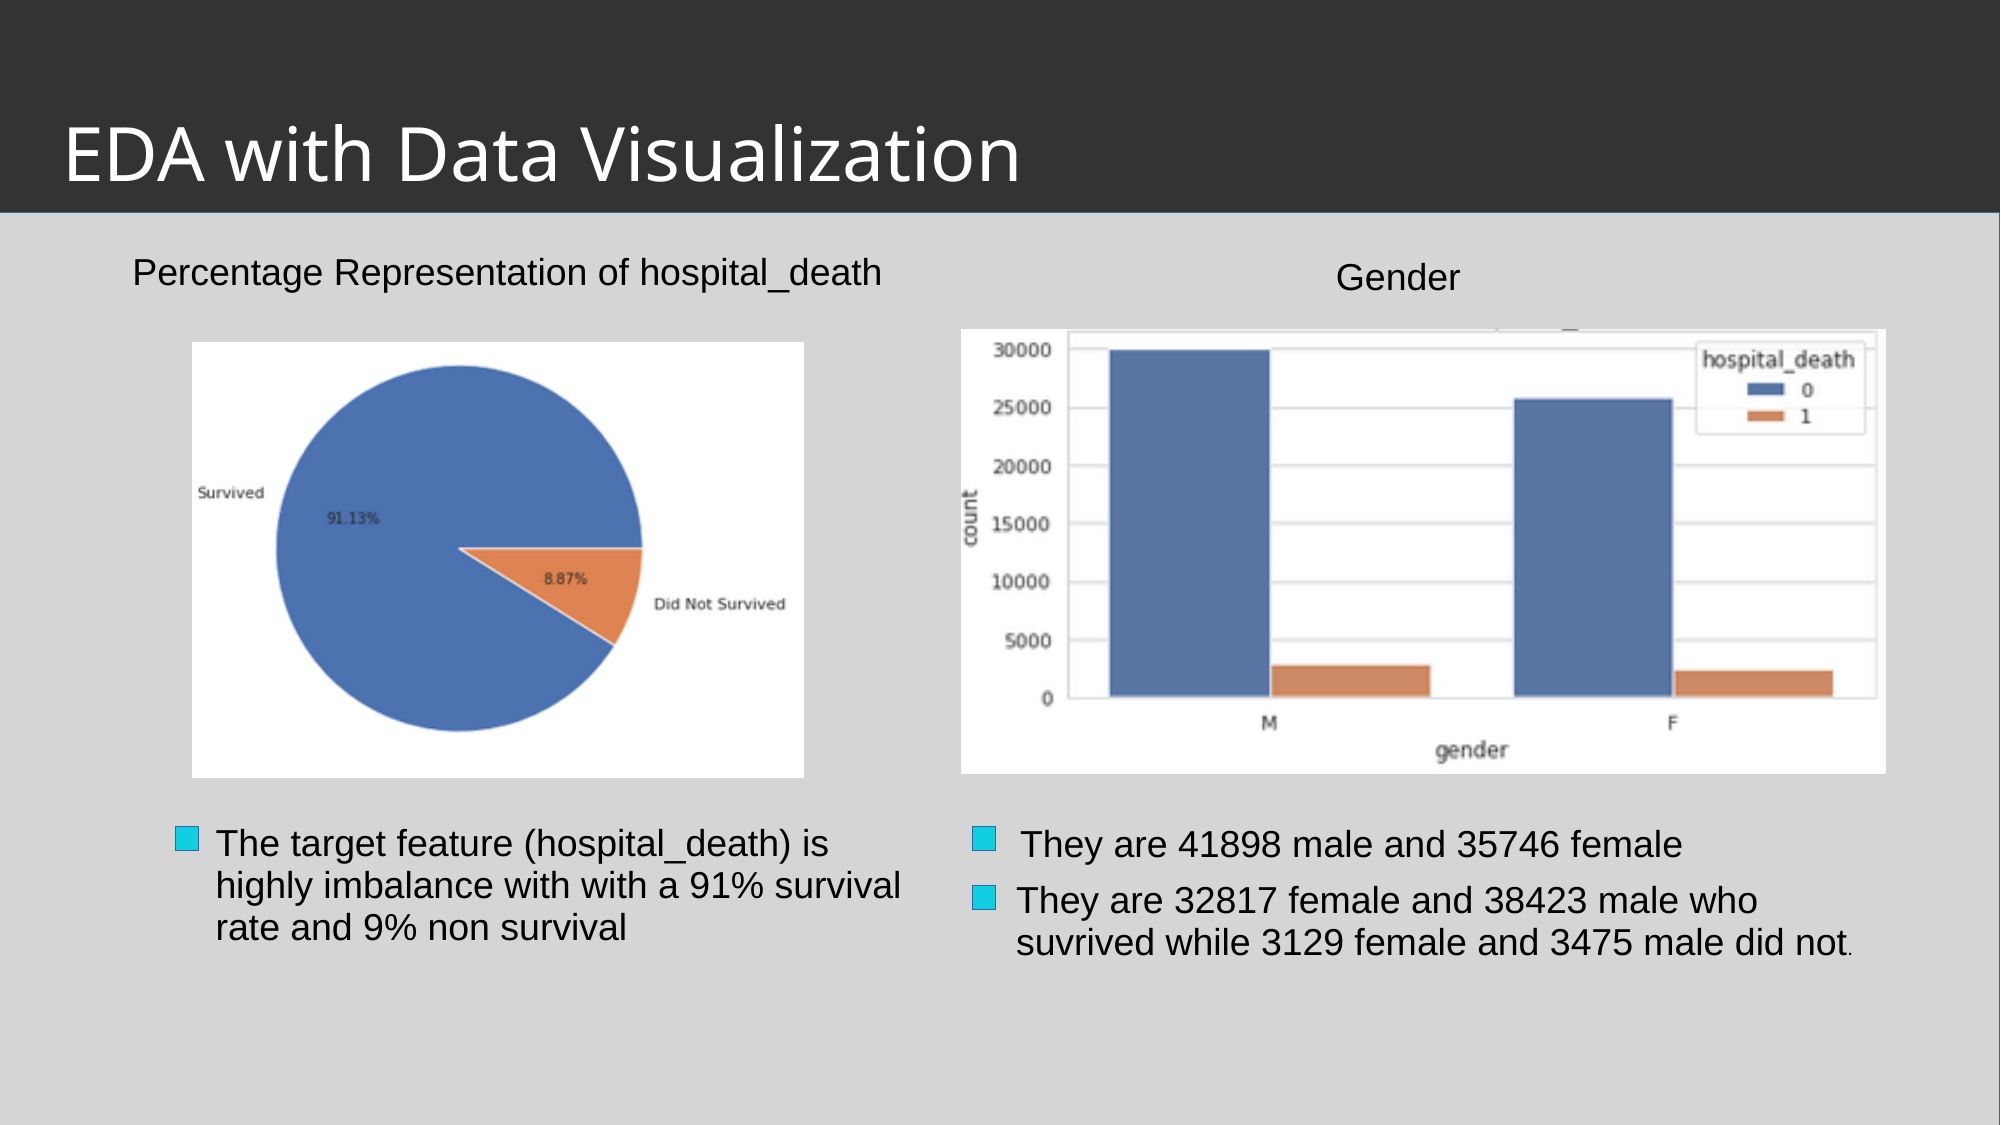

EDA with Data Visualization
Percentage Representation of hospital_death
Gender
The target feature (hospital_death) is highly imbalance with with a 91% survival rate and 9% non survival
They are 41898 male and 35746 female
They are 32817 female and 38423 male who suvrived while 3129 female and 3475 male did not.